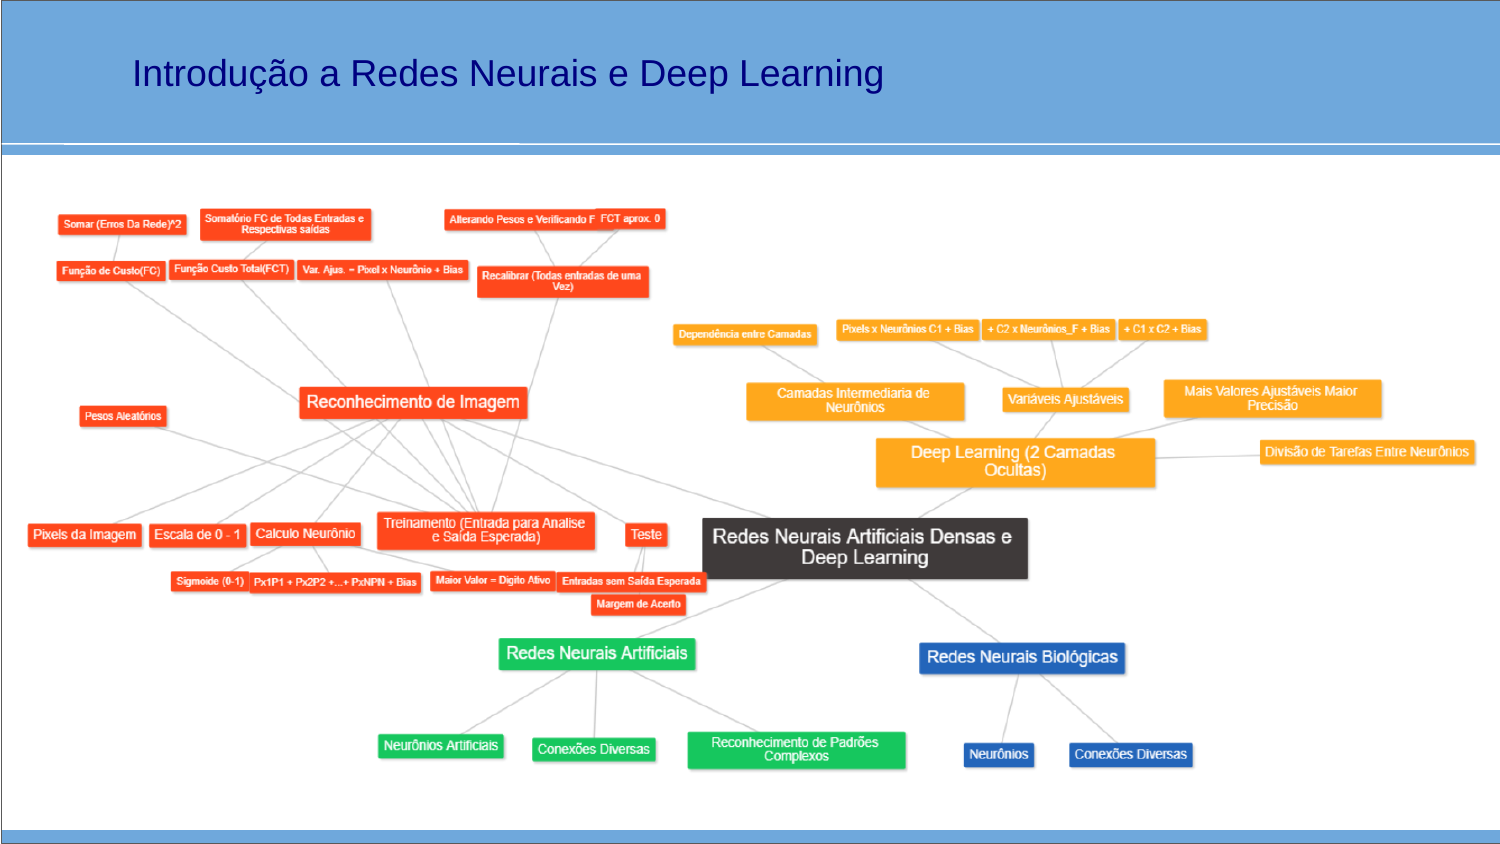

Introdução a Redes Neurais e Deep Learning
ORIGEM
Warren McCulloch
Walter Pitts
Como Surgiu a IA
A História da IA